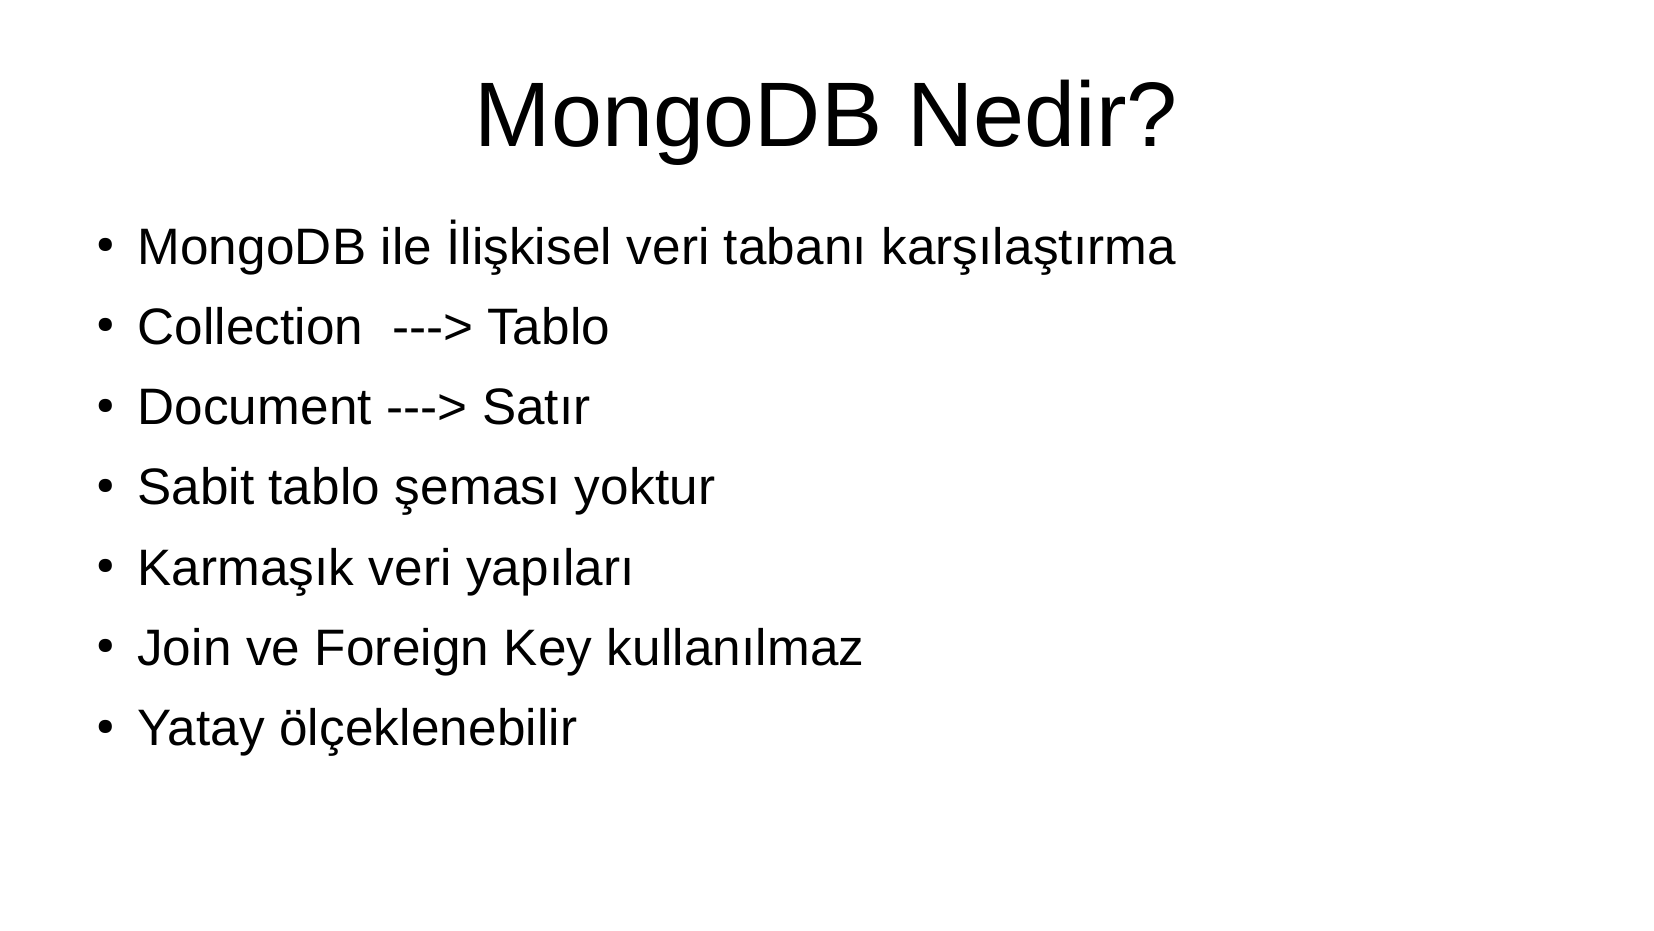

# MongoDB Nedir?
MongoDB ile İlişkisel veri tabanı karşılaştırma
Collection ---> Tablo
Document ---> Satır
Sabit tablo şeması yoktur
Karmaşık veri yapıları
Join ve Foreign Key kullanılmaz
Yatay ölçeklenebilir